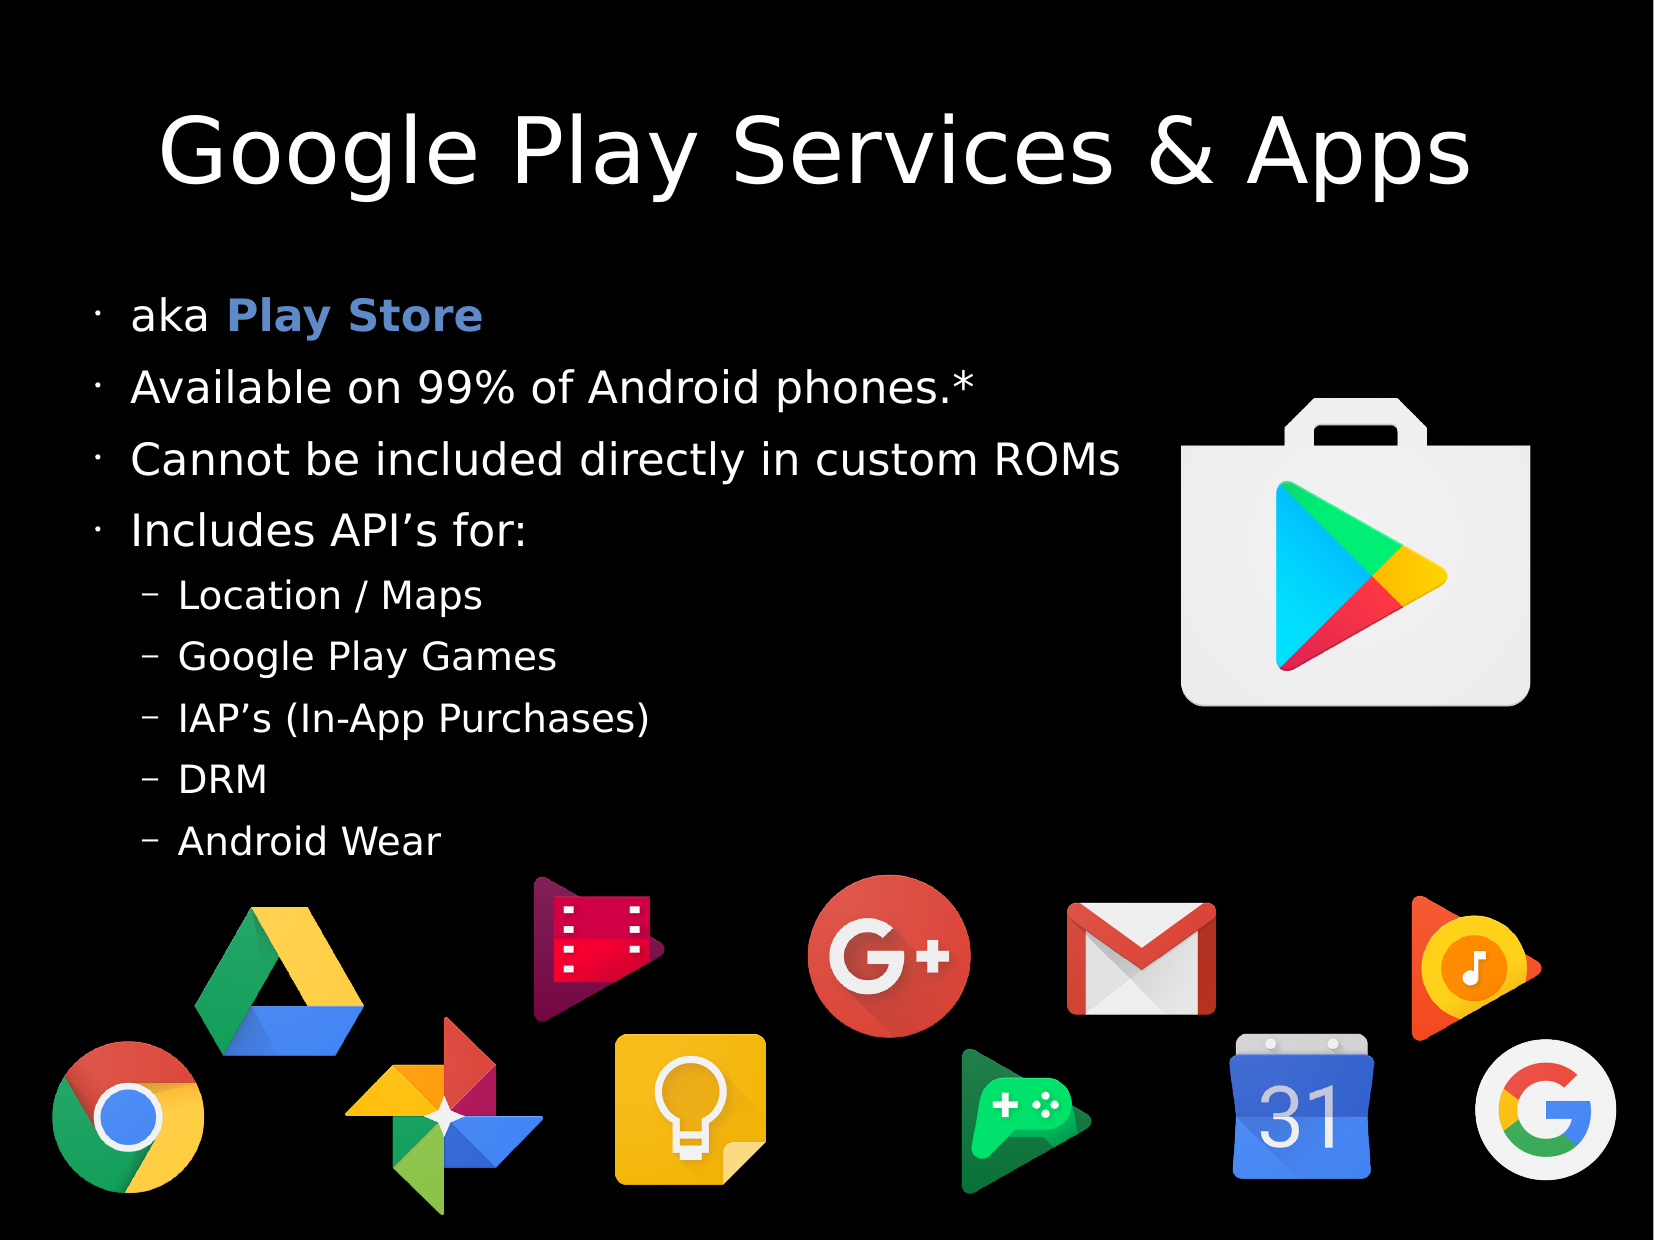

# Google Play Services & Apps
aka Play Store
Available on 99% of Android phones.*
Cannot be included directly in custom ROMs
Includes API’s for:
Location / Maps
Google Play Games
IAP’s (In-App Purchases)
DRM
Android Wear